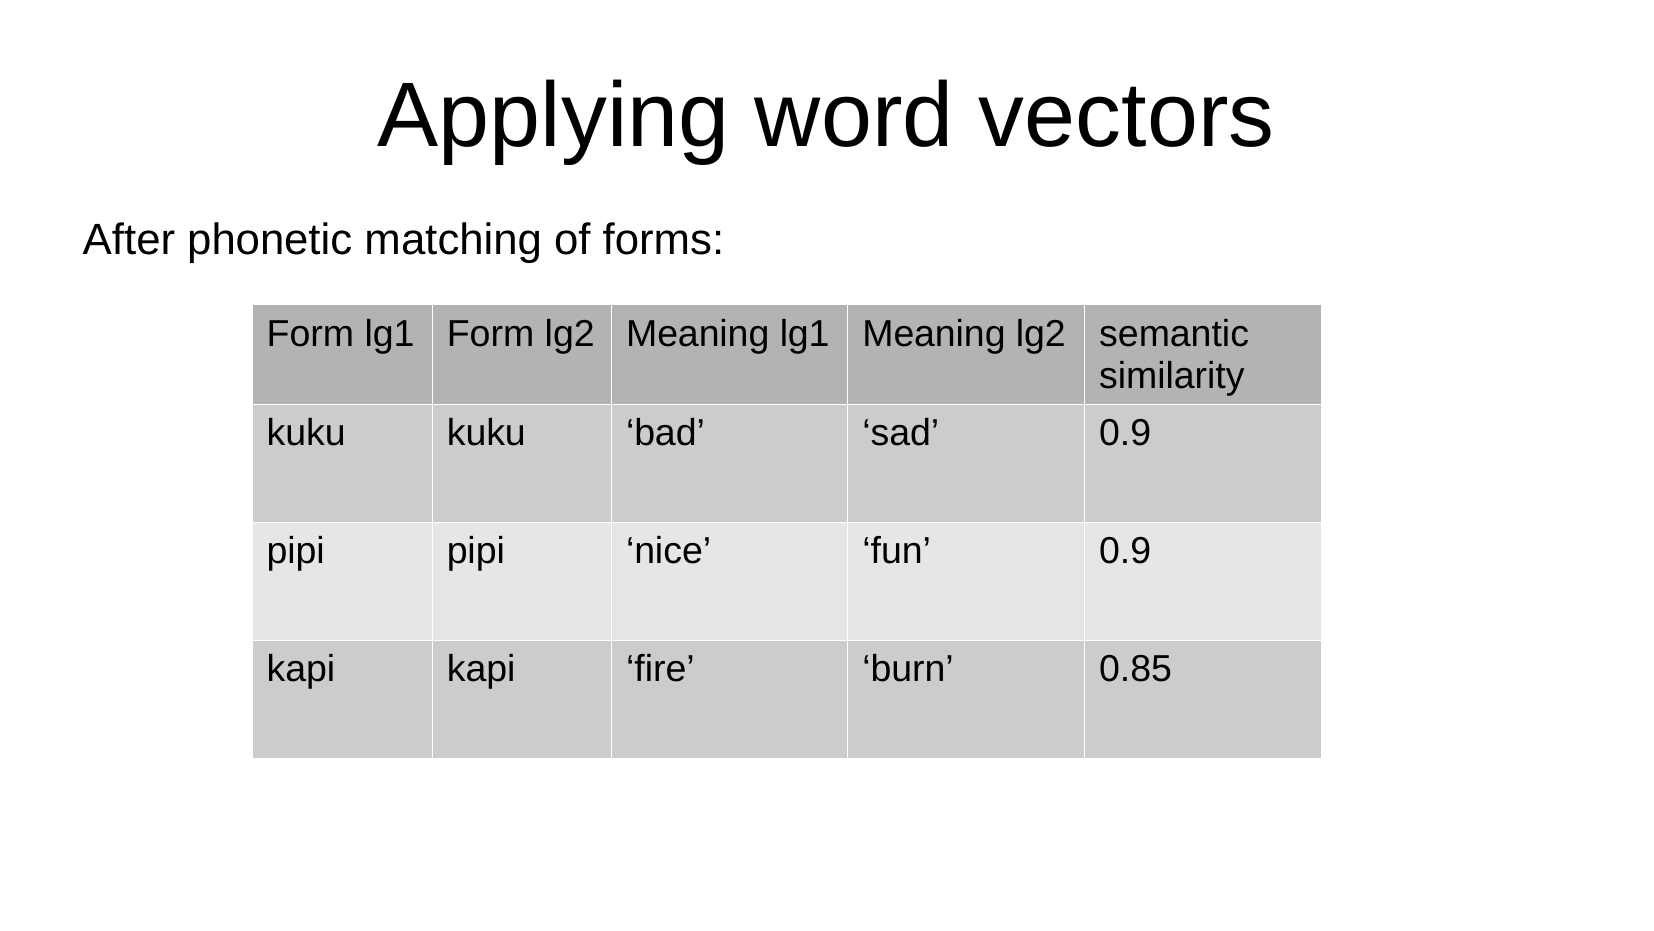

# Applying word vectors
After phonetic matching of forms:
| Form lg1 | Form lg2 | Meaning lg1 | Meaning lg2 | semantic similarity |
| --- | --- | --- | --- | --- |
| kuku | kuku | ‘bad’ | ‘sad’ | 0.9 |
| pipi | pipi | ‘nice’ | ‘fun’ | 0.9 |
| kapi | kapi | ‘fire’ | ‘burn’ | 0.85 |